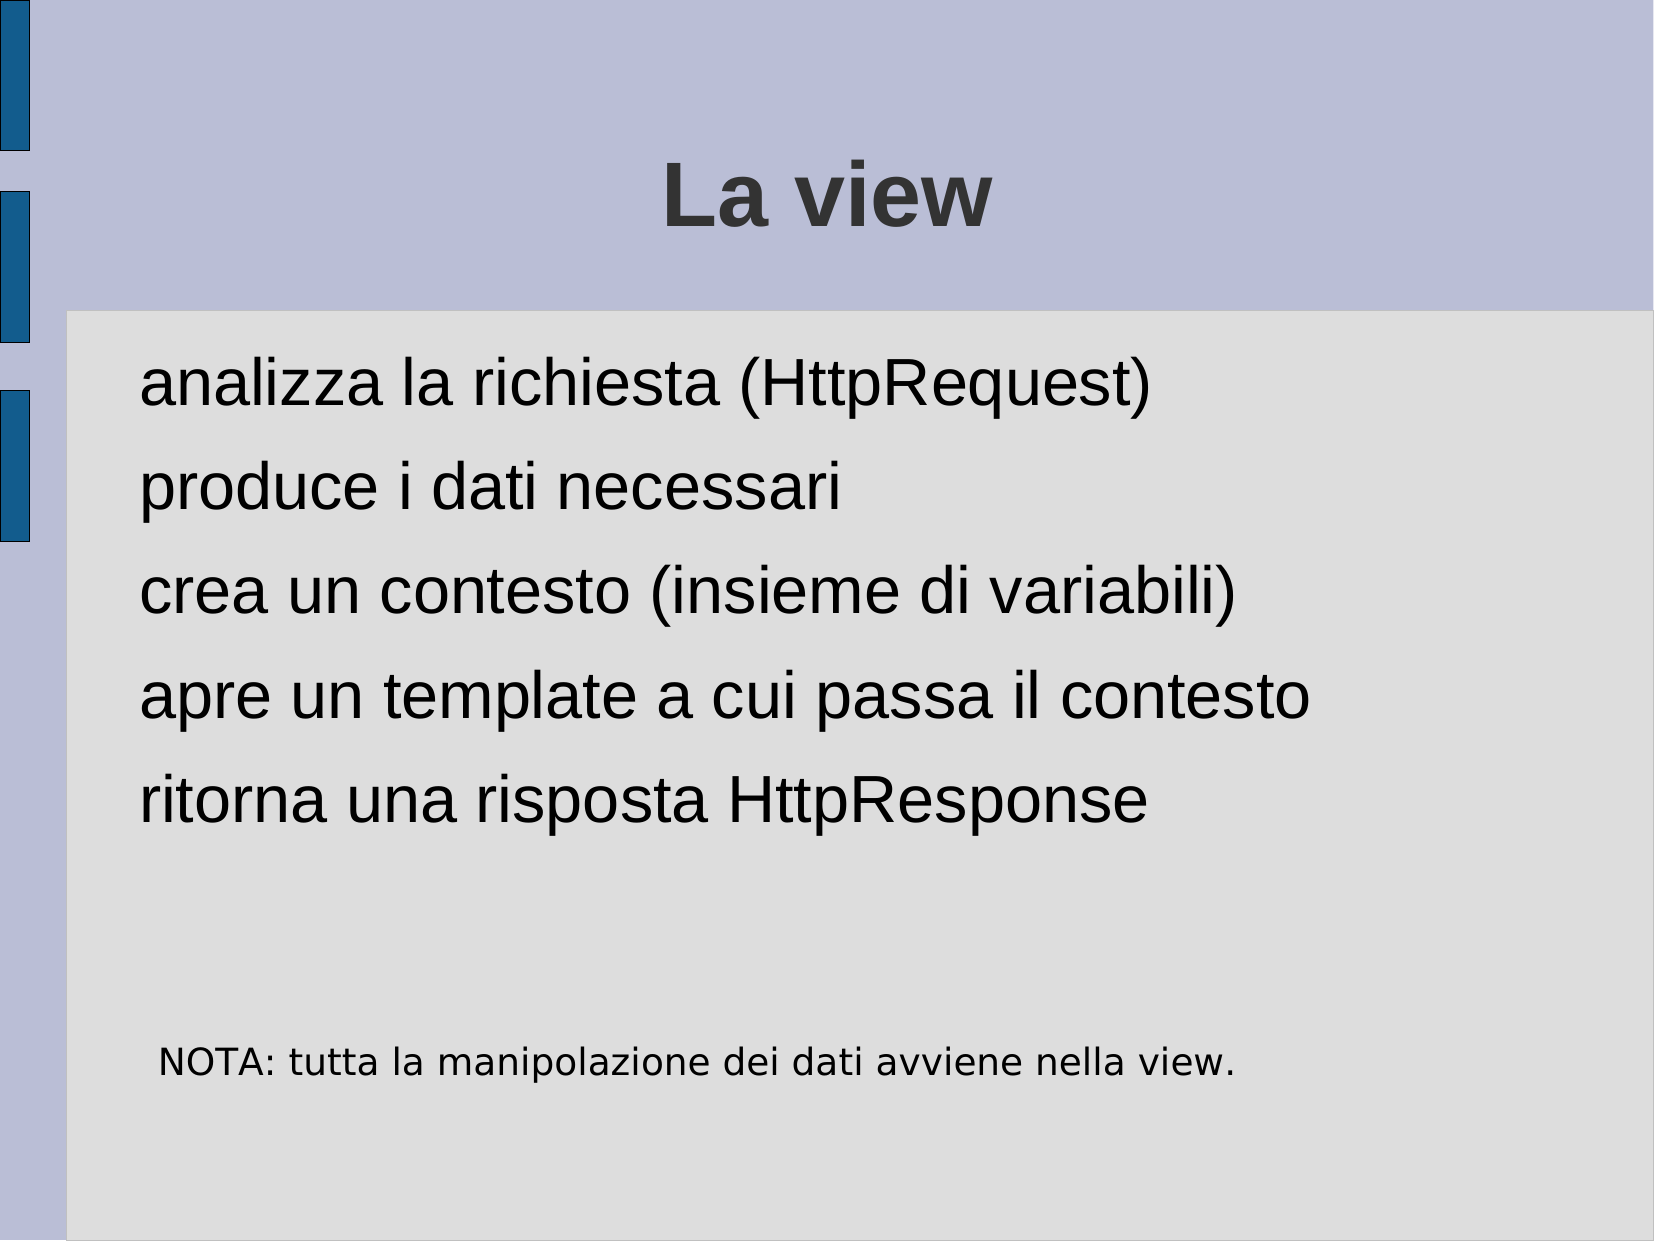

# La view
analizza la richiesta (HttpRequest)
produce i dati necessari
crea un contesto (insieme di variabili)
apre un template a cui passa il contesto
ritorna una risposta HttpResponse
NOTA: tutta la manipolazione dei dati avviene nella view.